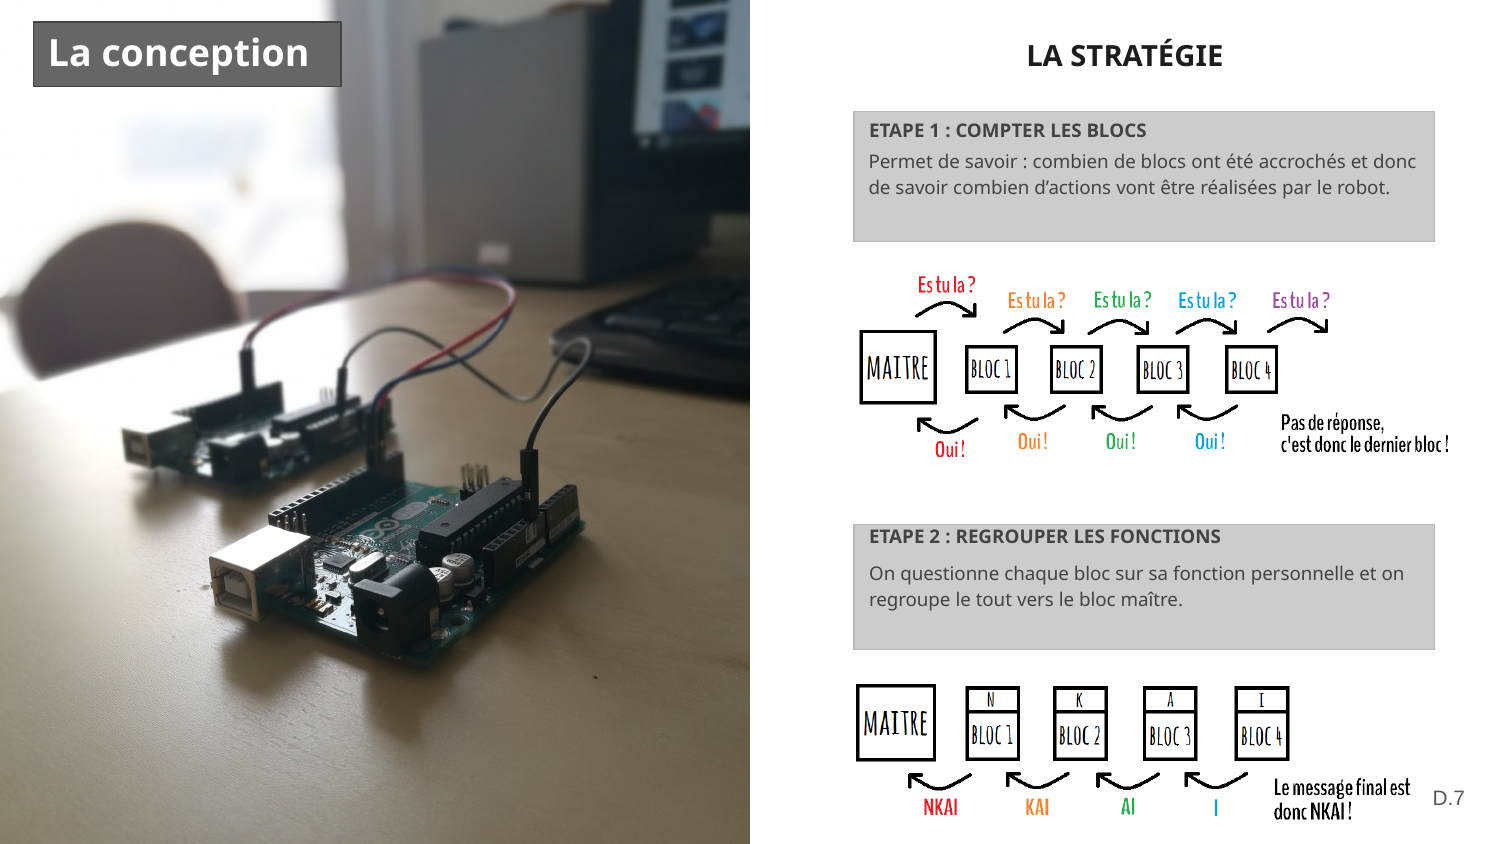

# LA STRATÉGIE
La conception
ETAPE 1 : COMPTER LES BLOCS
Permet de savoir : combien de blocs ont été accrochés et donc de savoir combien d’actions vont être réalisées par le robot.
ETAPE 2 : REGROUPER LES FONCTIONS
On questionne chaque bloc sur sa fonction personnelle et on regroupe le tout vers le bloc maître.
D.7